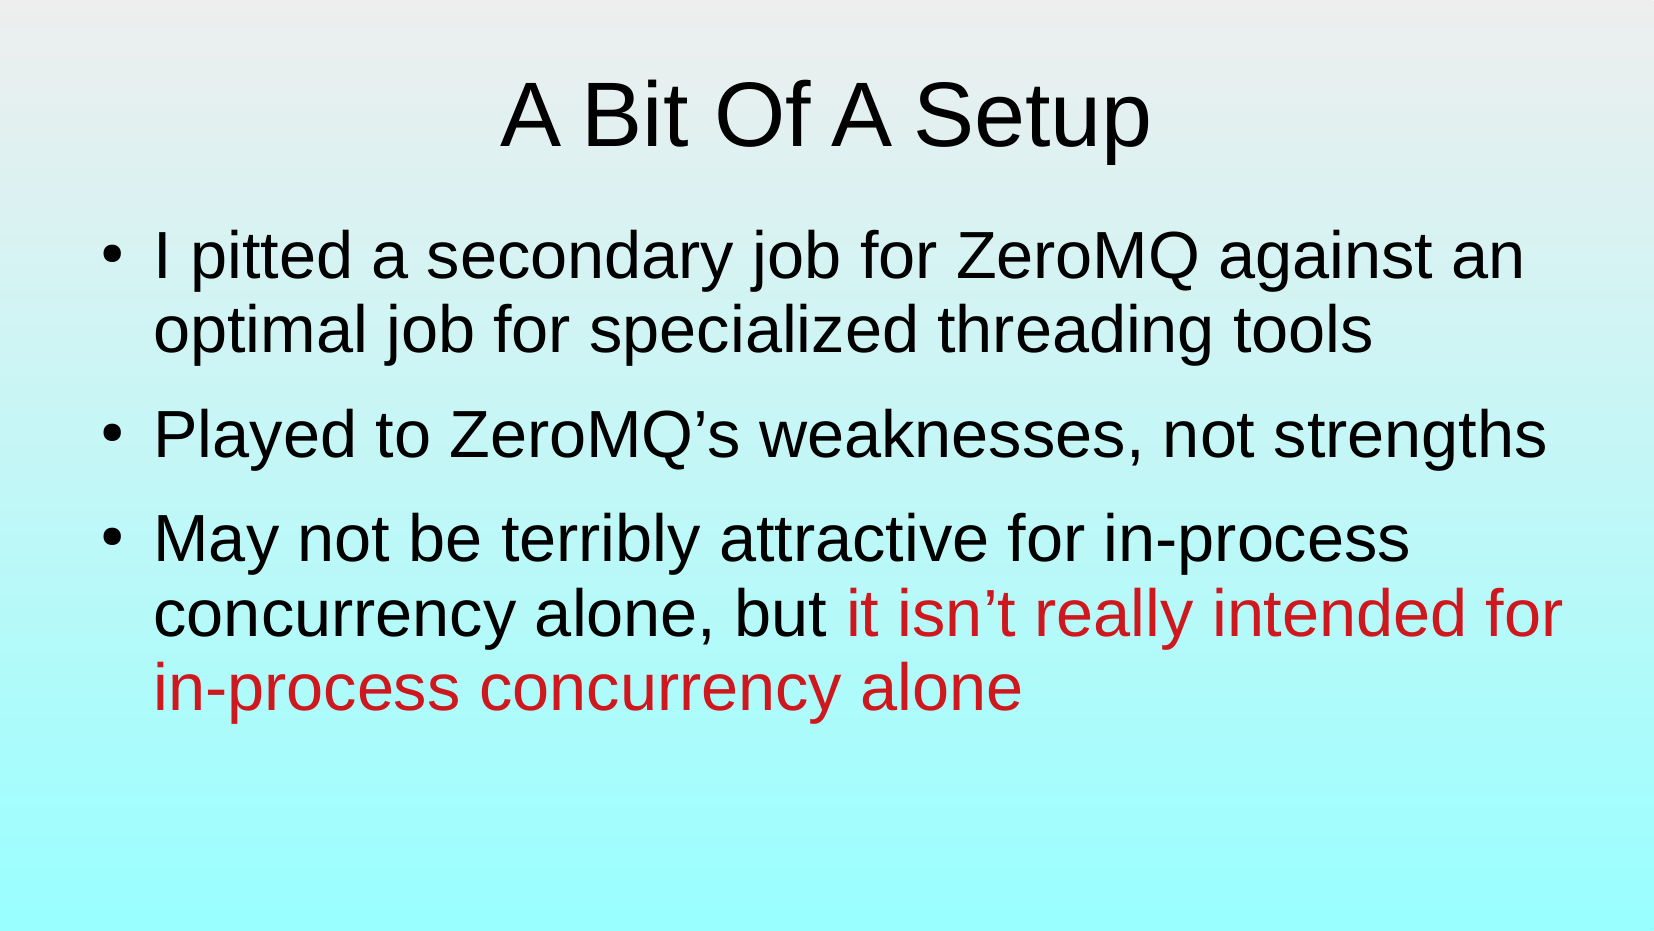

# A Bit Of A Setup
I pitted a secondary job for ZeroMQ against an optimal job for specialized threading tools
Played to ZeroMQ’s weaknesses, not strengths
May not be terribly attractive for in-process concurrency alone, but it isn’t really intended for in-process concurrency alone